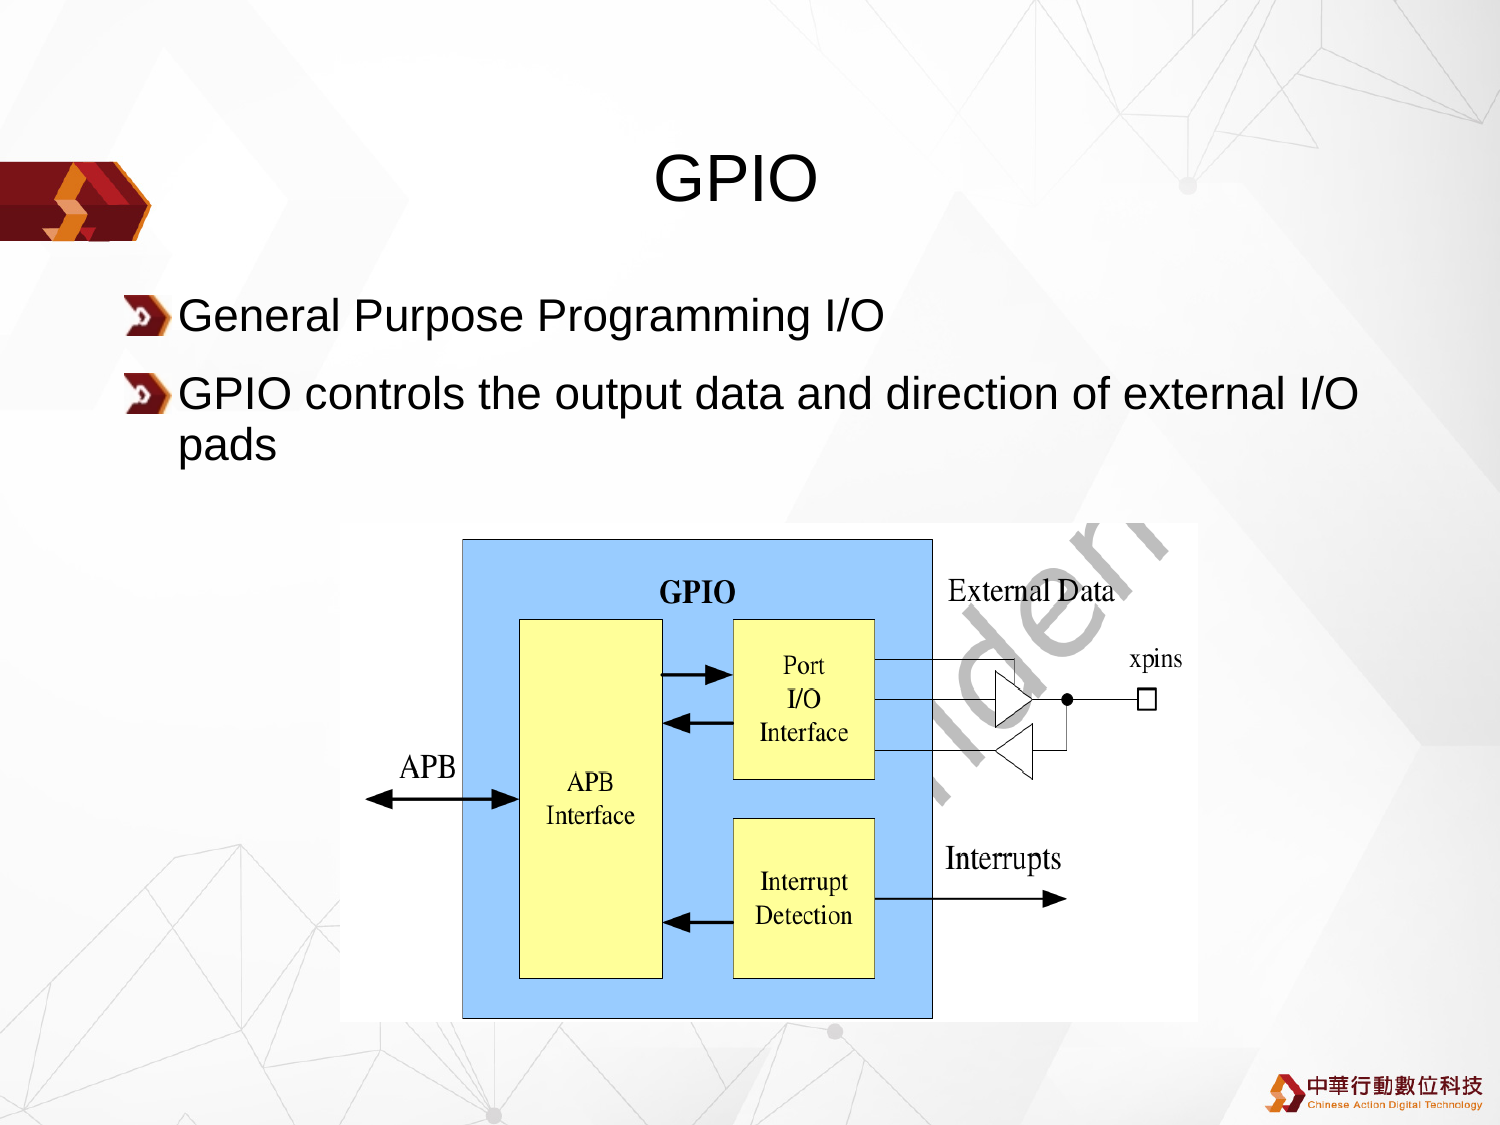

# GPIO
General Purpose Programming I/O
GPIO controls the output data and direction of external I/O pads